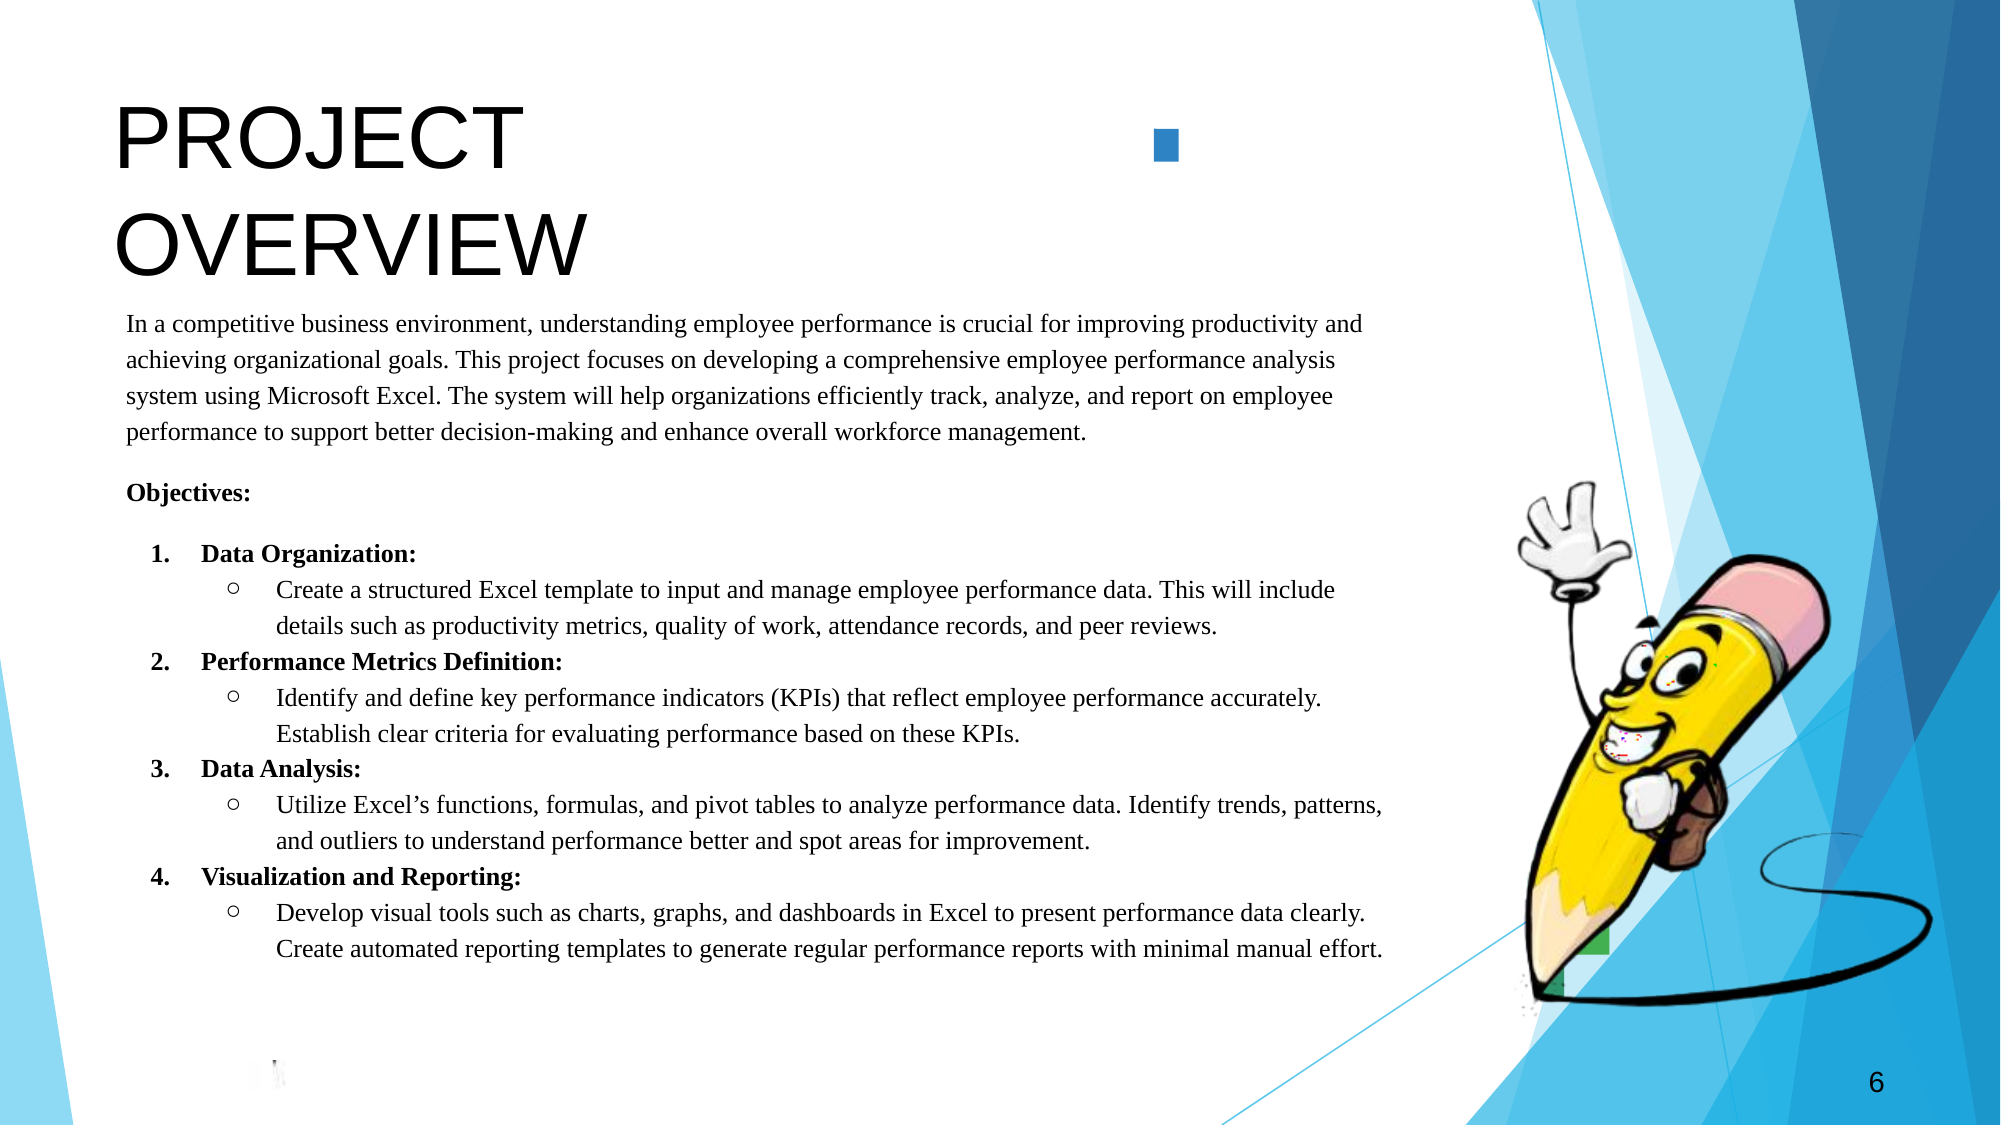

# PROJECT	OVERVIEW
In a competitive business environment, understanding employee performance is crucial for improving productivity and achieving organizational goals. This project focuses on developing a comprehensive employee performance analysis system using Microsoft Excel. The system will help organizations efficiently track, analyze, and report on employee performance to support better decision-making and enhance overall workforce management.
Objectives:
Data Organization:
Create a structured Excel template to input and manage employee performance data. This will include details such as productivity metrics, quality of work, attendance records, and peer reviews.
Performance Metrics Definition:
Identify and define key performance indicators (KPIs) that reflect employee performance accurately. Establish clear criteria for evaluating performance based on these KPIs.
Data Analysis:
Utilize Excel’s functions, formulas, and pivot tables to analyze performance data. Identify trends, patterns, and outliers to understand performance better and spot areas for improvement.
Visualization and Reporting:
Develop visual tools such as charts, graphs, and dashboards in Excel to present performance data clearly. Create automated reporting templates to generate regular performance reports with minimal manual effort.